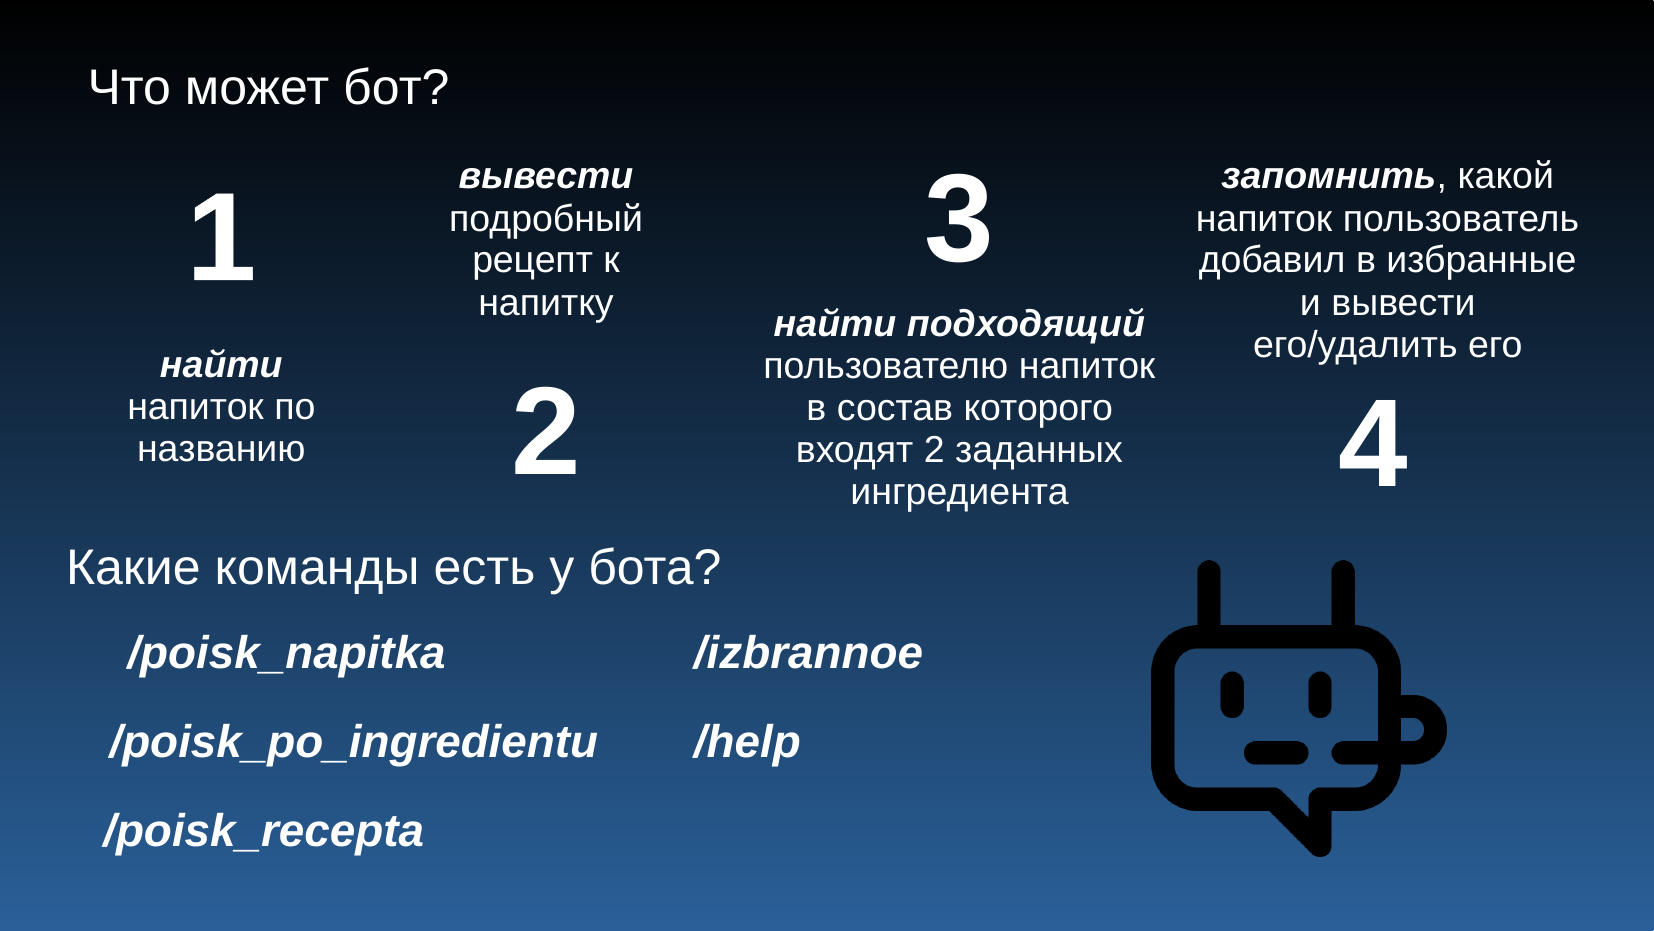

# Что может бот?
3
вывести подробный рецепт к напитку
запомнить, какой напиток пользователь добавил в избранные и вывести его/удалить его
1
найти подходящий пользователю напиток в состав которого входят 2 заданных ингредиента
найти напиток по названию
2
4
Какие команды есть у бота?
/poisk_napitka
/izbrannoe
/poisk_po_ingredientu
/help
/poisk_recepta